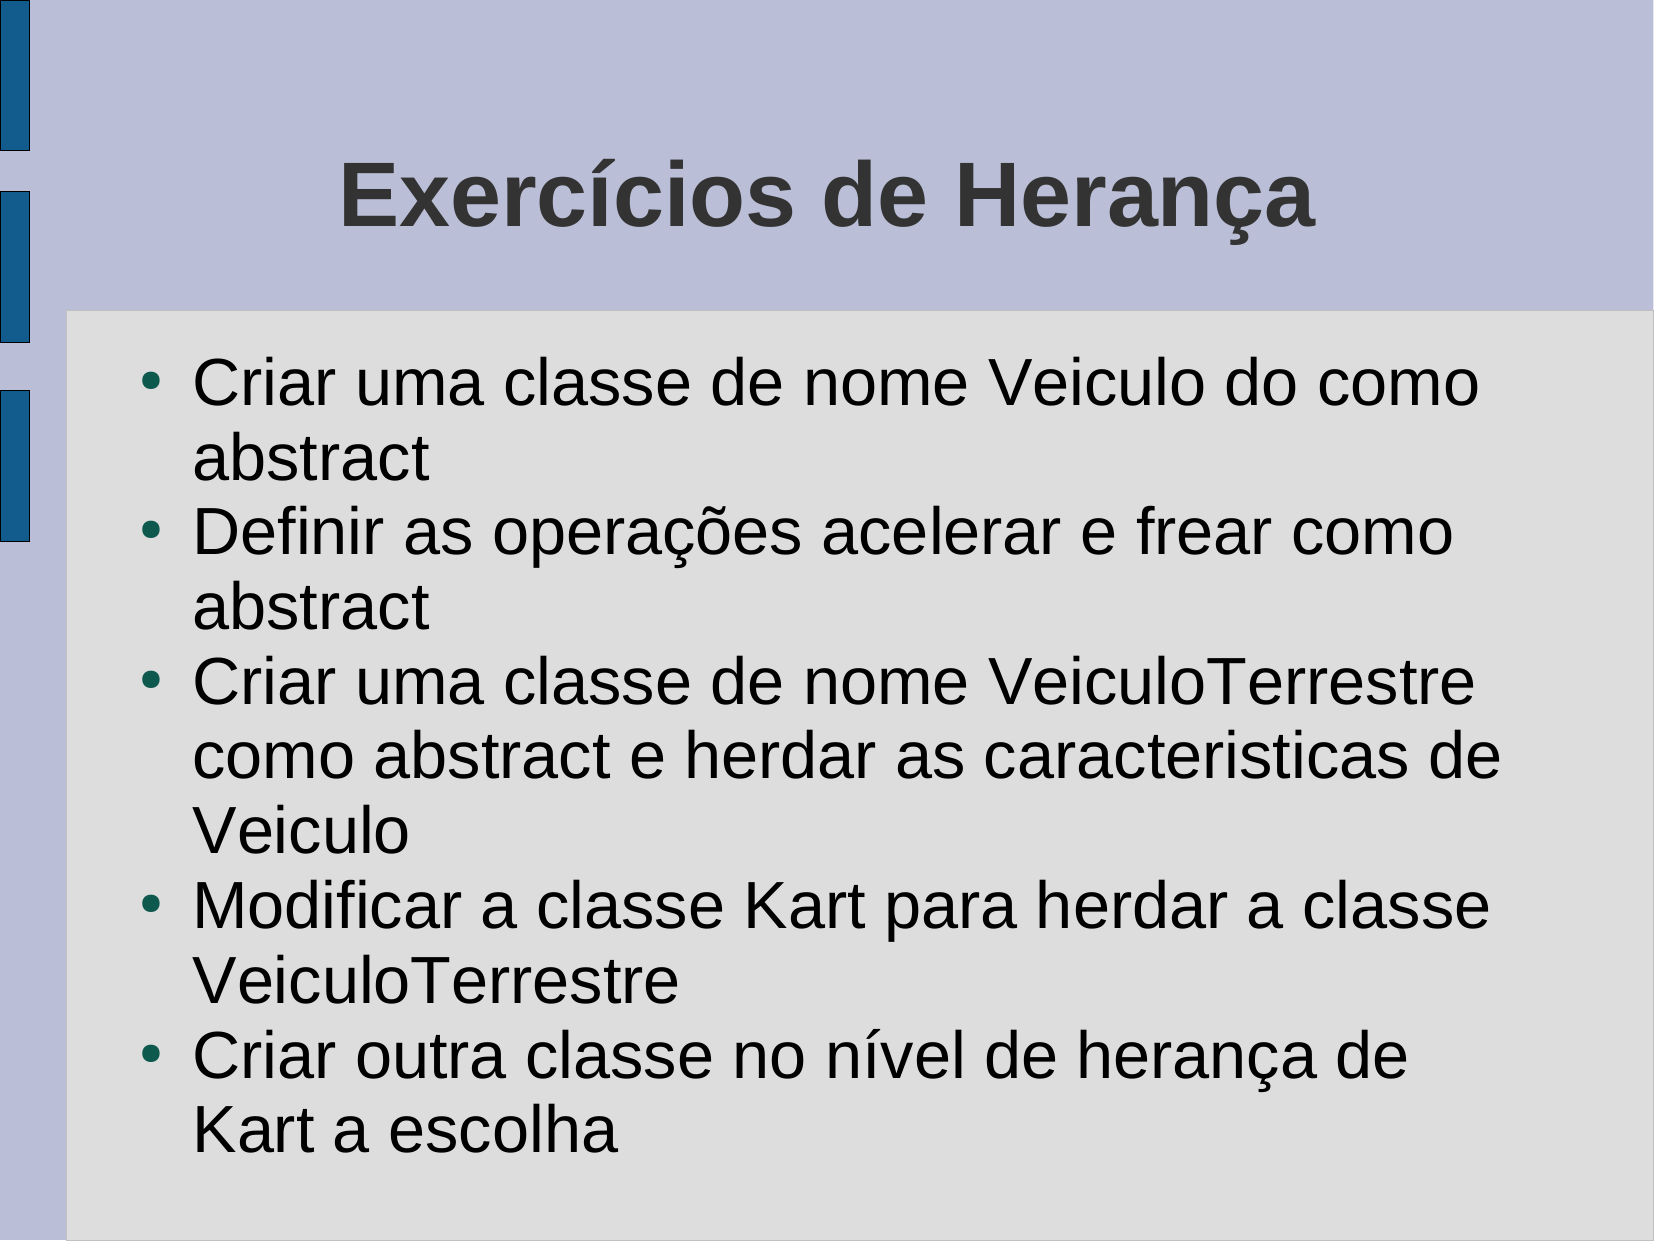

# Exercícios de Herança
Criar uma classe de nome Veiculo do como abstract
Definir as operações acelerar e frear como abstract
Criar uma classe de nome VeiculoTerrestre como abstract e herdar as caracteristicas de Veiculo
Modificar a classe Kart para herdar a classe VeiculoTerrestre
Criar outra classe no nível de herança de Kart a escolha